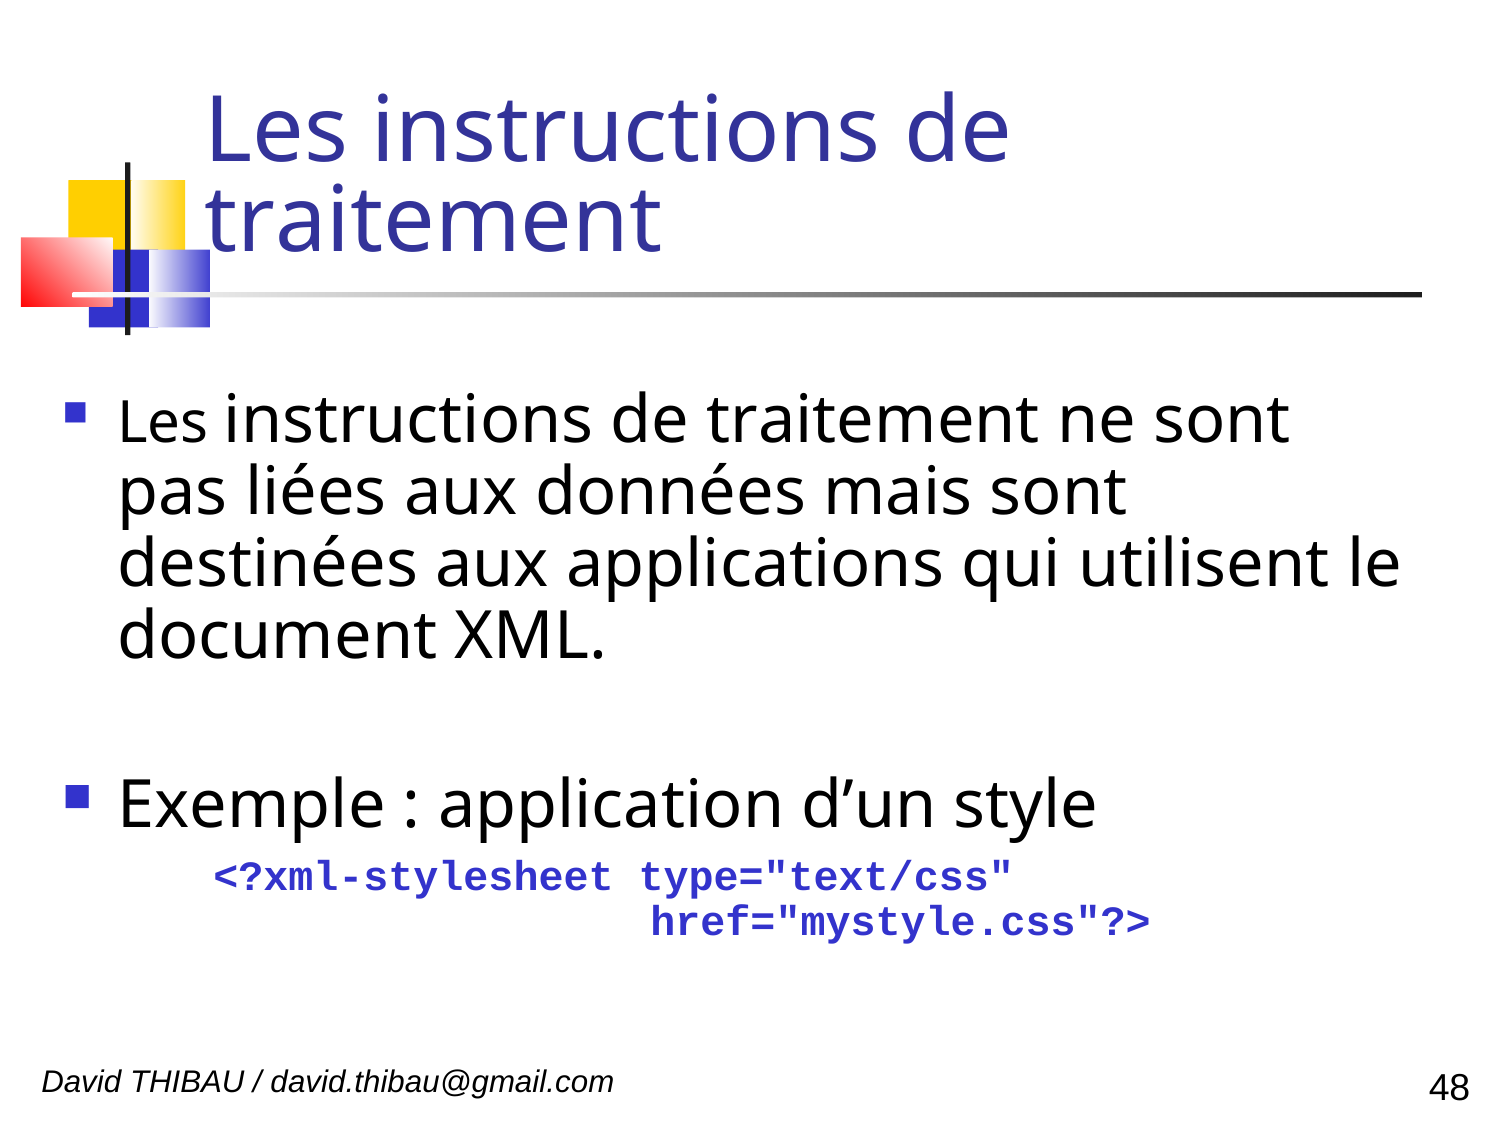

# Les instructions de traitement
Les instructions de traitement ne sont pas liées aux données mais sont destinées aux applications qui utilisent le document XML.
Exemple : application d’un style
<?xml-stylesheet type="text/css" 
						href="mystyle.css"?>